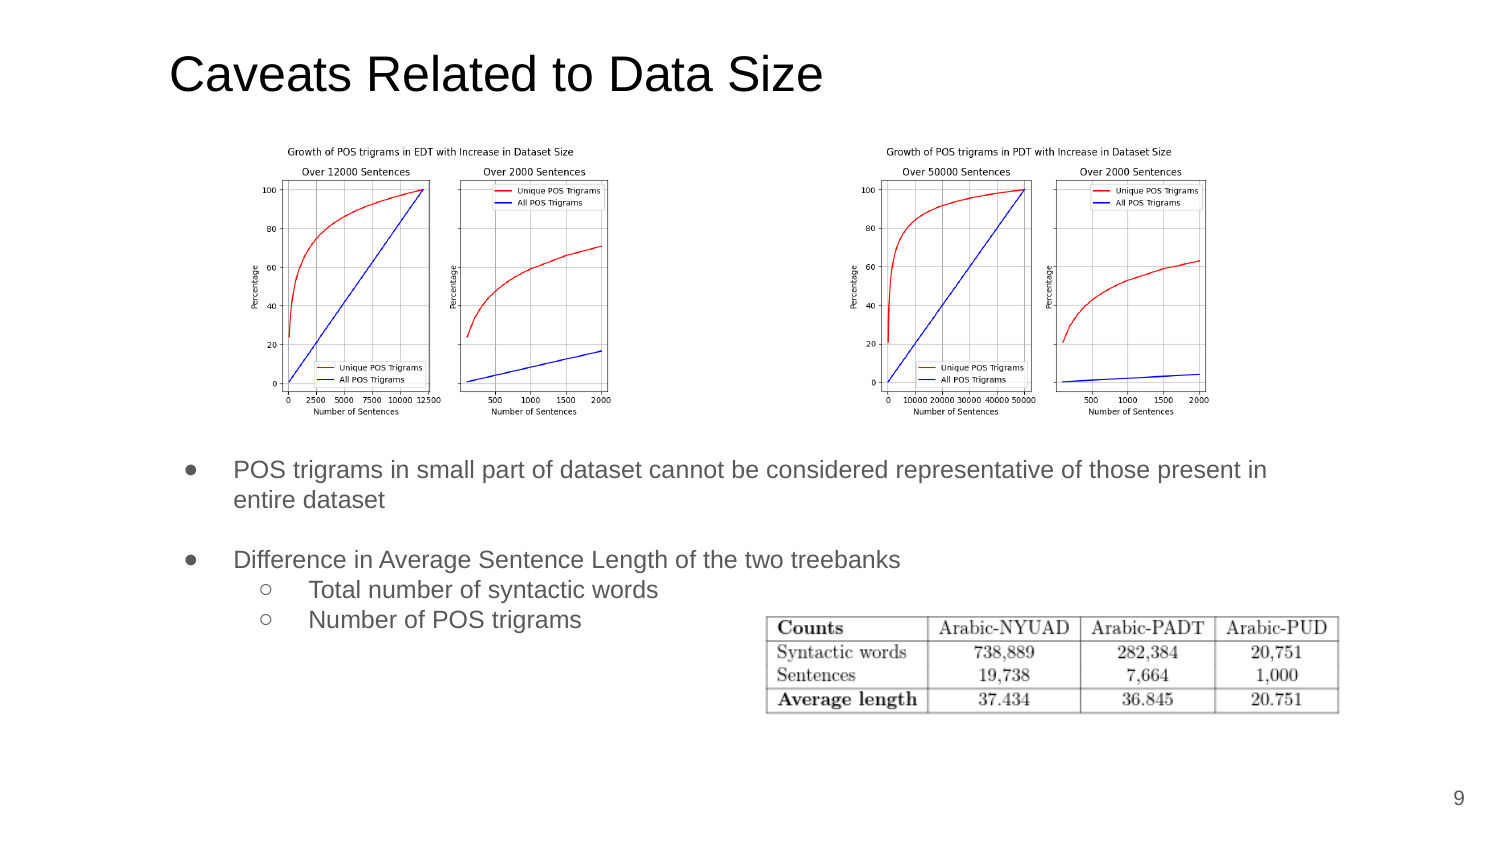

# Caveats Related to Data Size
POS trigrams in small part of dataset cannot be considered representative of those present in entire dataset
Difference in Average Sentence Length of the two treebanks
Total number of syntactic words
Number of POS trigrams